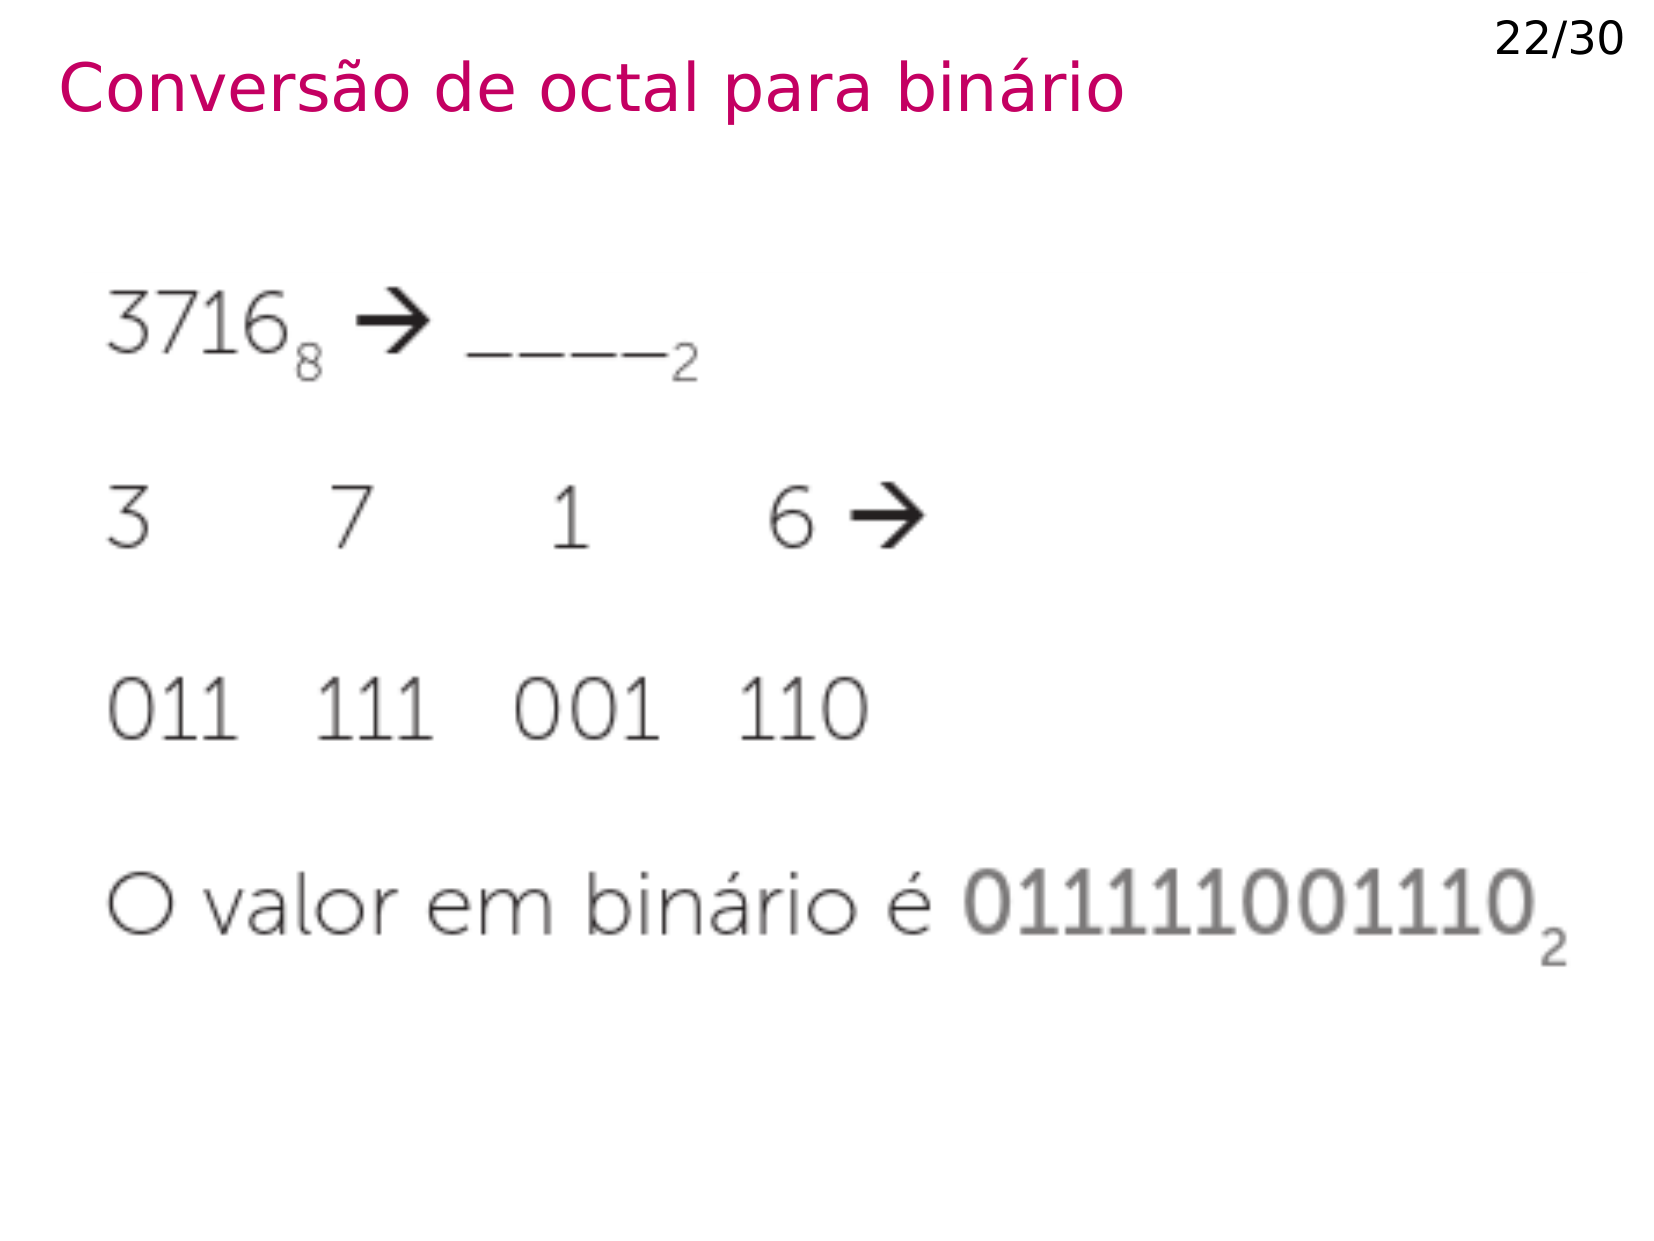

22
# Conversão de octal para binário